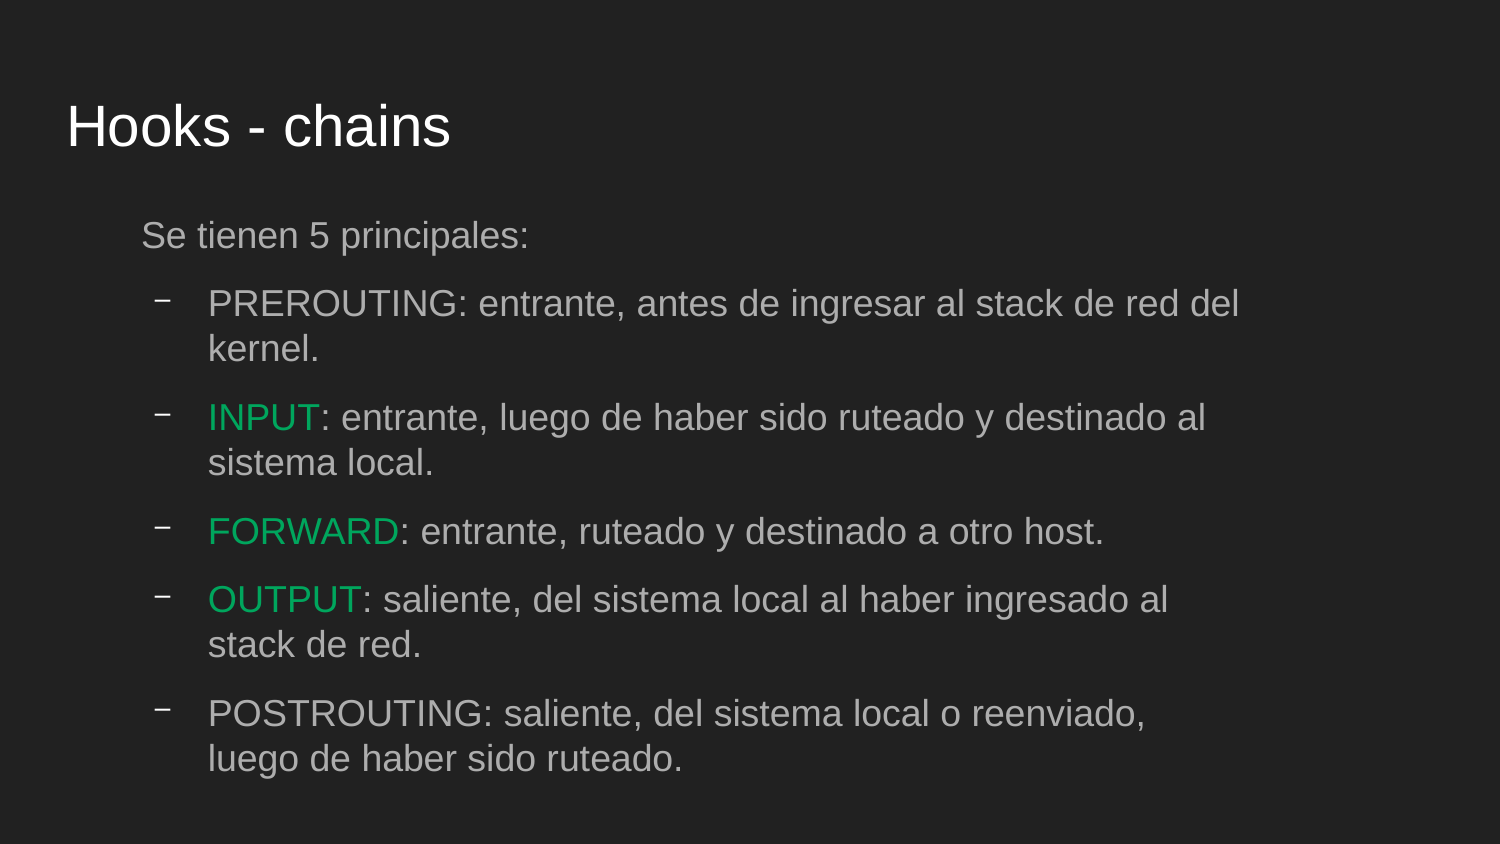

# Hooks - chains
Se tienen 5 principales:
PREROUTING: entrante, antes de ingresar al stack de red del kernel.
INPUT: entrante, luego de haber sido ruteado y destinado al sistema local.
FORWARD: entrante, ruteado y destinado a otro host.
OUTPUT: saliente, del sistema local al haber ingresado al stack de red.
POSTROUTING: saliente, del sistema local o reenviado, luego de haber sido ruteado.